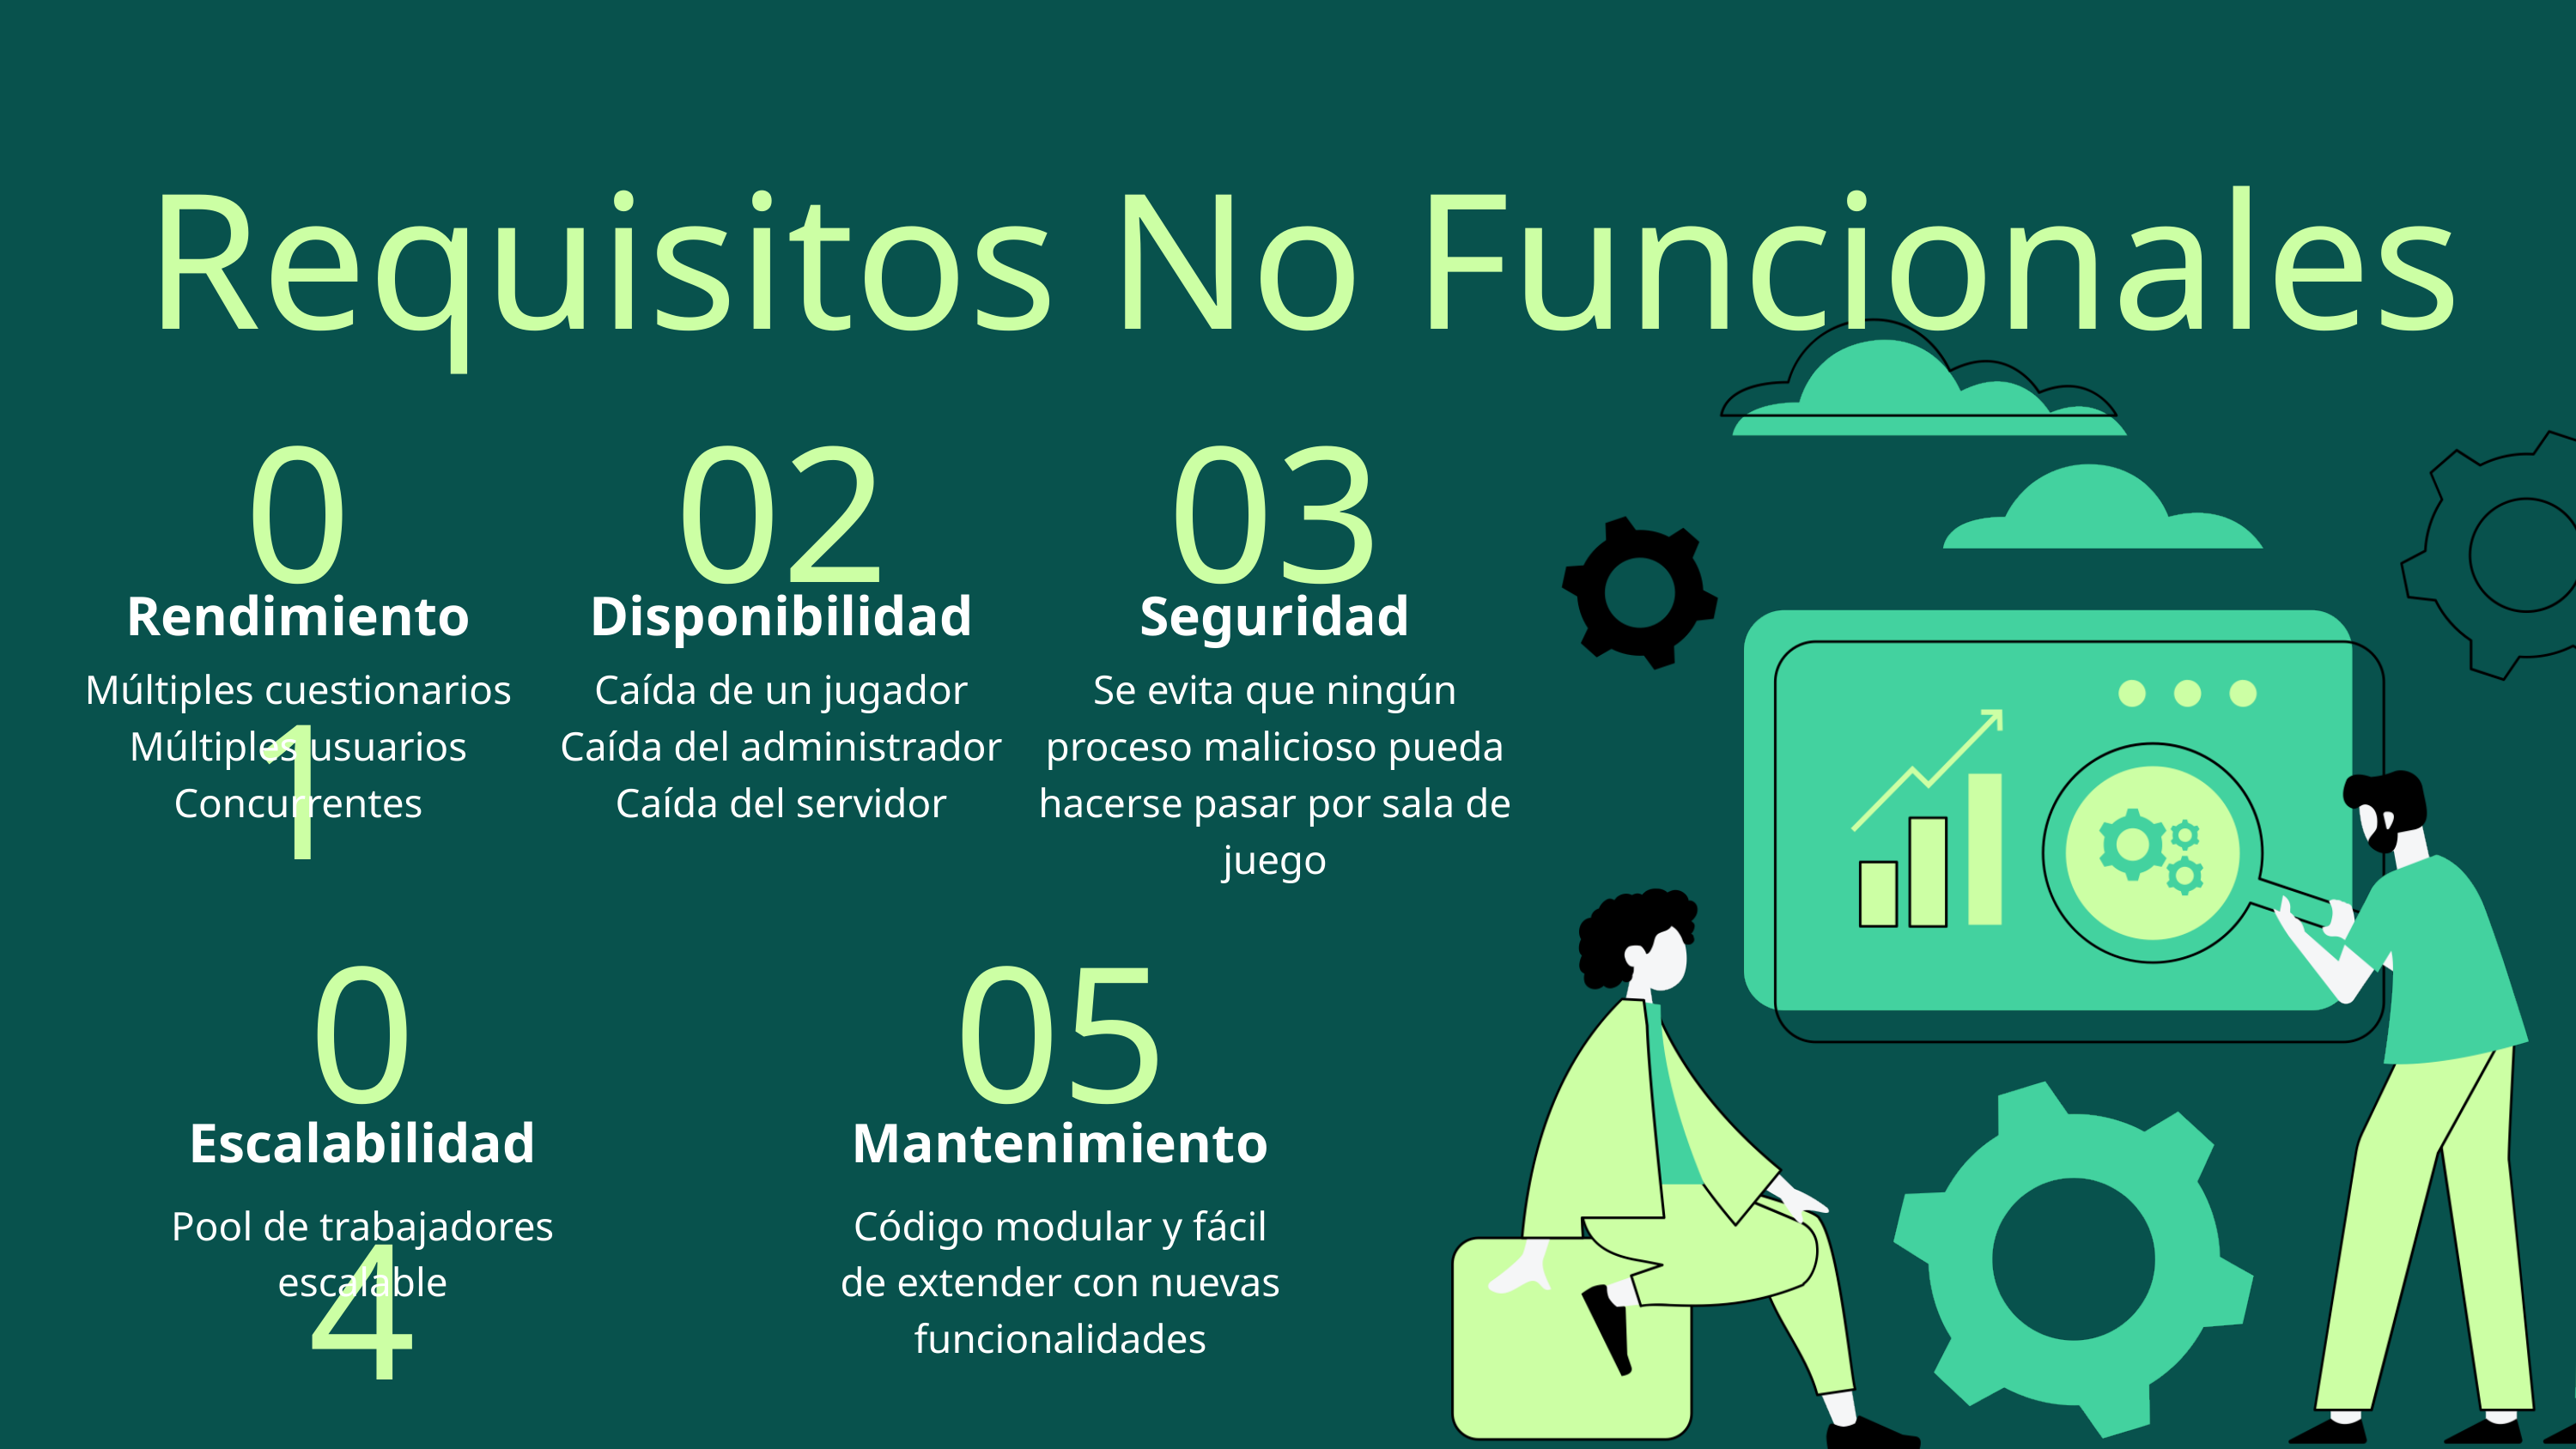

Requisitos No Funcionales
01
02
03
Rendimiento
Disponibilidad
Seguridad
Múltiples cuestionarios
Múltiples usuarios
Concurrentes
Caída de un jugador
Caída del administrador
Caída del servidor
Se evita que ningún proceso malicioso pueda hacerse pasar por sala de juego
04
05
Escalabilidad
Mantenimiento
Pool de trabajadores escalable
Código modular y fácil de extender con nuevas funcionalidades